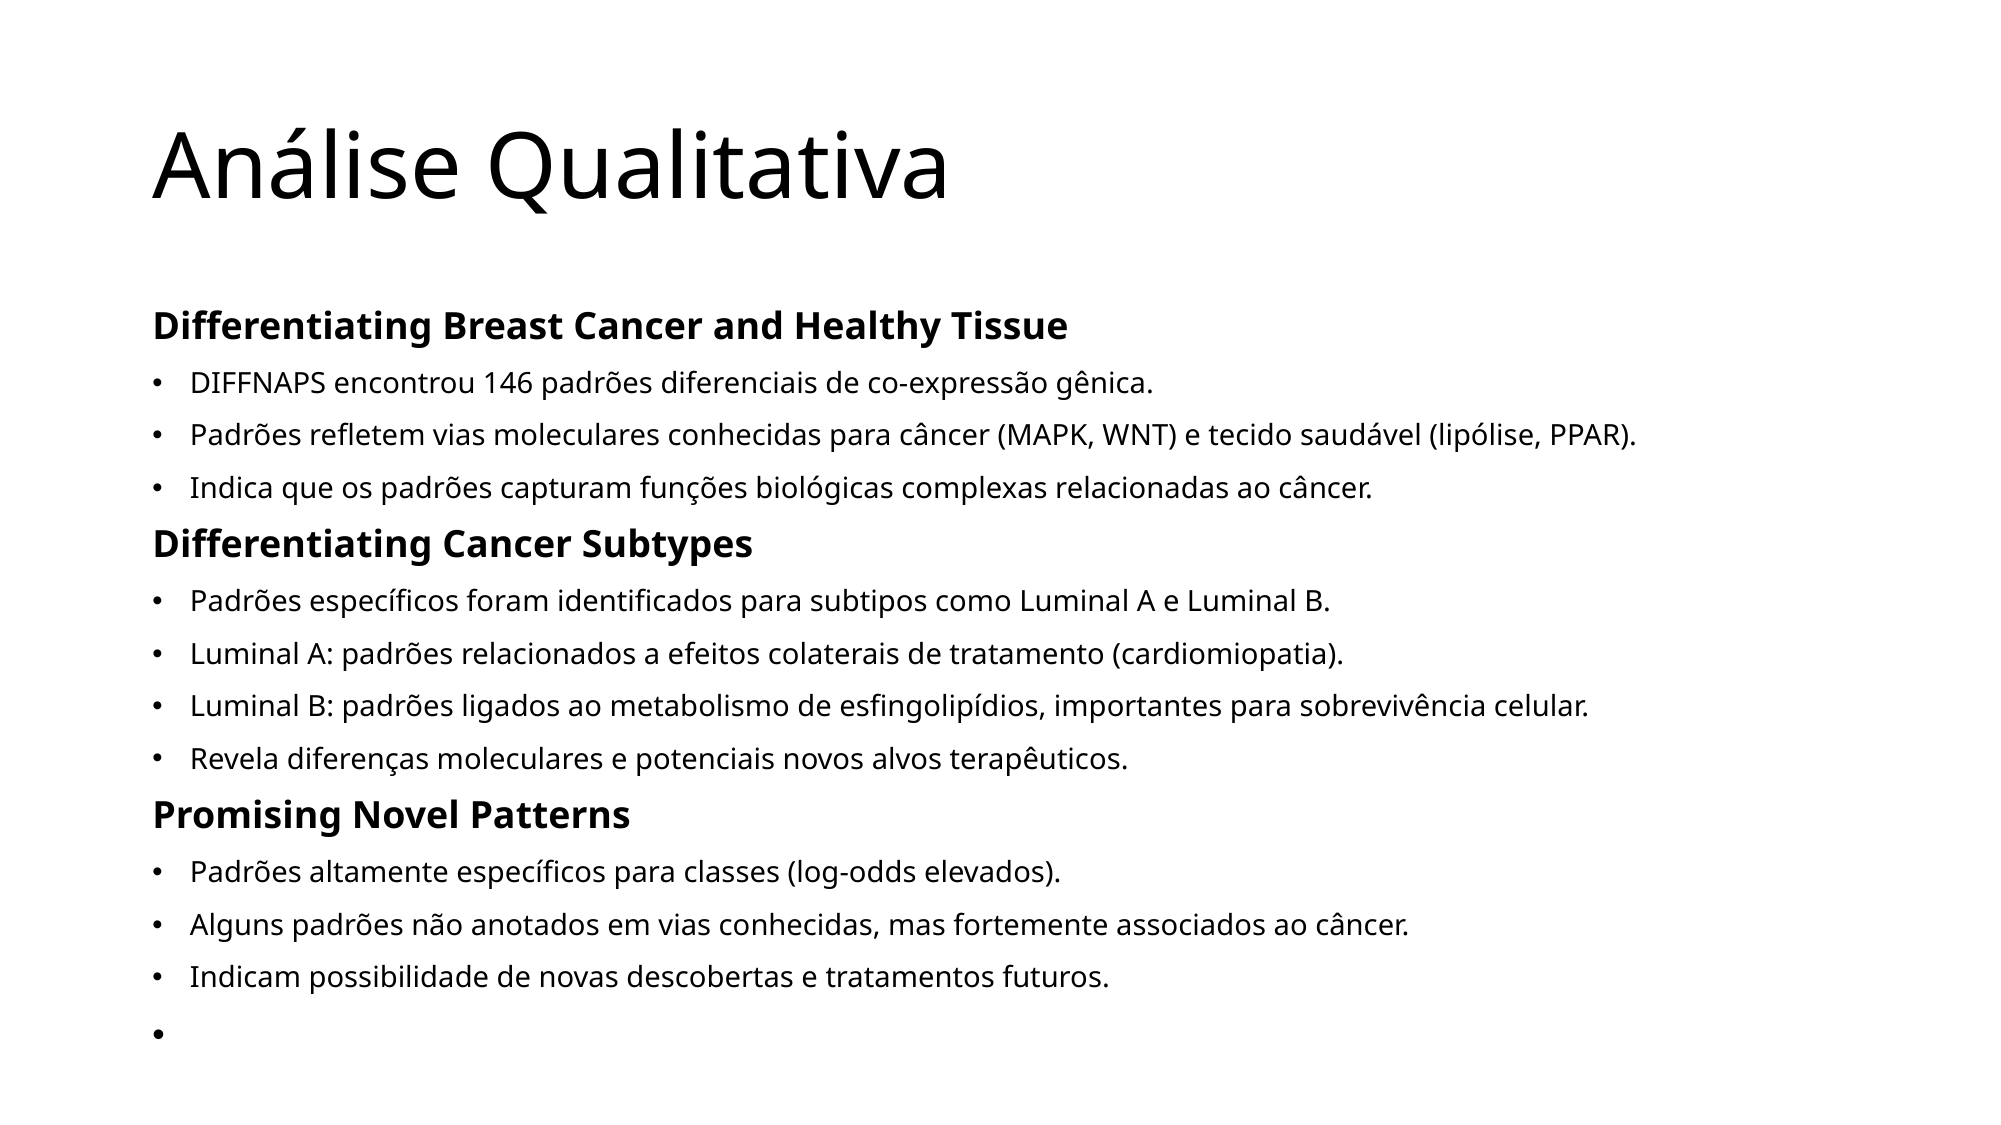

# Análise Qualitativa
Differentiating Breast Cancer and Healthy Tissue
DIFFNAPS encontrou 146 padrões diferenciais de co-expressão gênica.
Padrões refletem vias moleculares conhecidas para câncer (MAPK, WNT) e tecido saudável (lipólise, PPAR).
Indica que os padrões capturam funções biológicas complexas relacionadas ao câncer.
Differentiating Cancer Subtypes
Padrões específicos foram identificados para subtipos como Luminal A e Luminal B.
Luminal A: padrões relacionados a efeitos colaterais de tratamento (cardiomiopatia).
Luminal B: padrões ligados ao metabolismo de esfingolipídios, importantes para sobrevivência celular.
Revela diferenças moleculares e potenciais novos alvos terapêuticos.
Promising Novel Patterns
Padrões altamente específicos para classes (log-odds elevados).
Alguns padrões não anotados em vias conhecidas, mas fortemente associados ao câncer.
Indicam possibilidade de novas descobertas e tratamentos futuros.